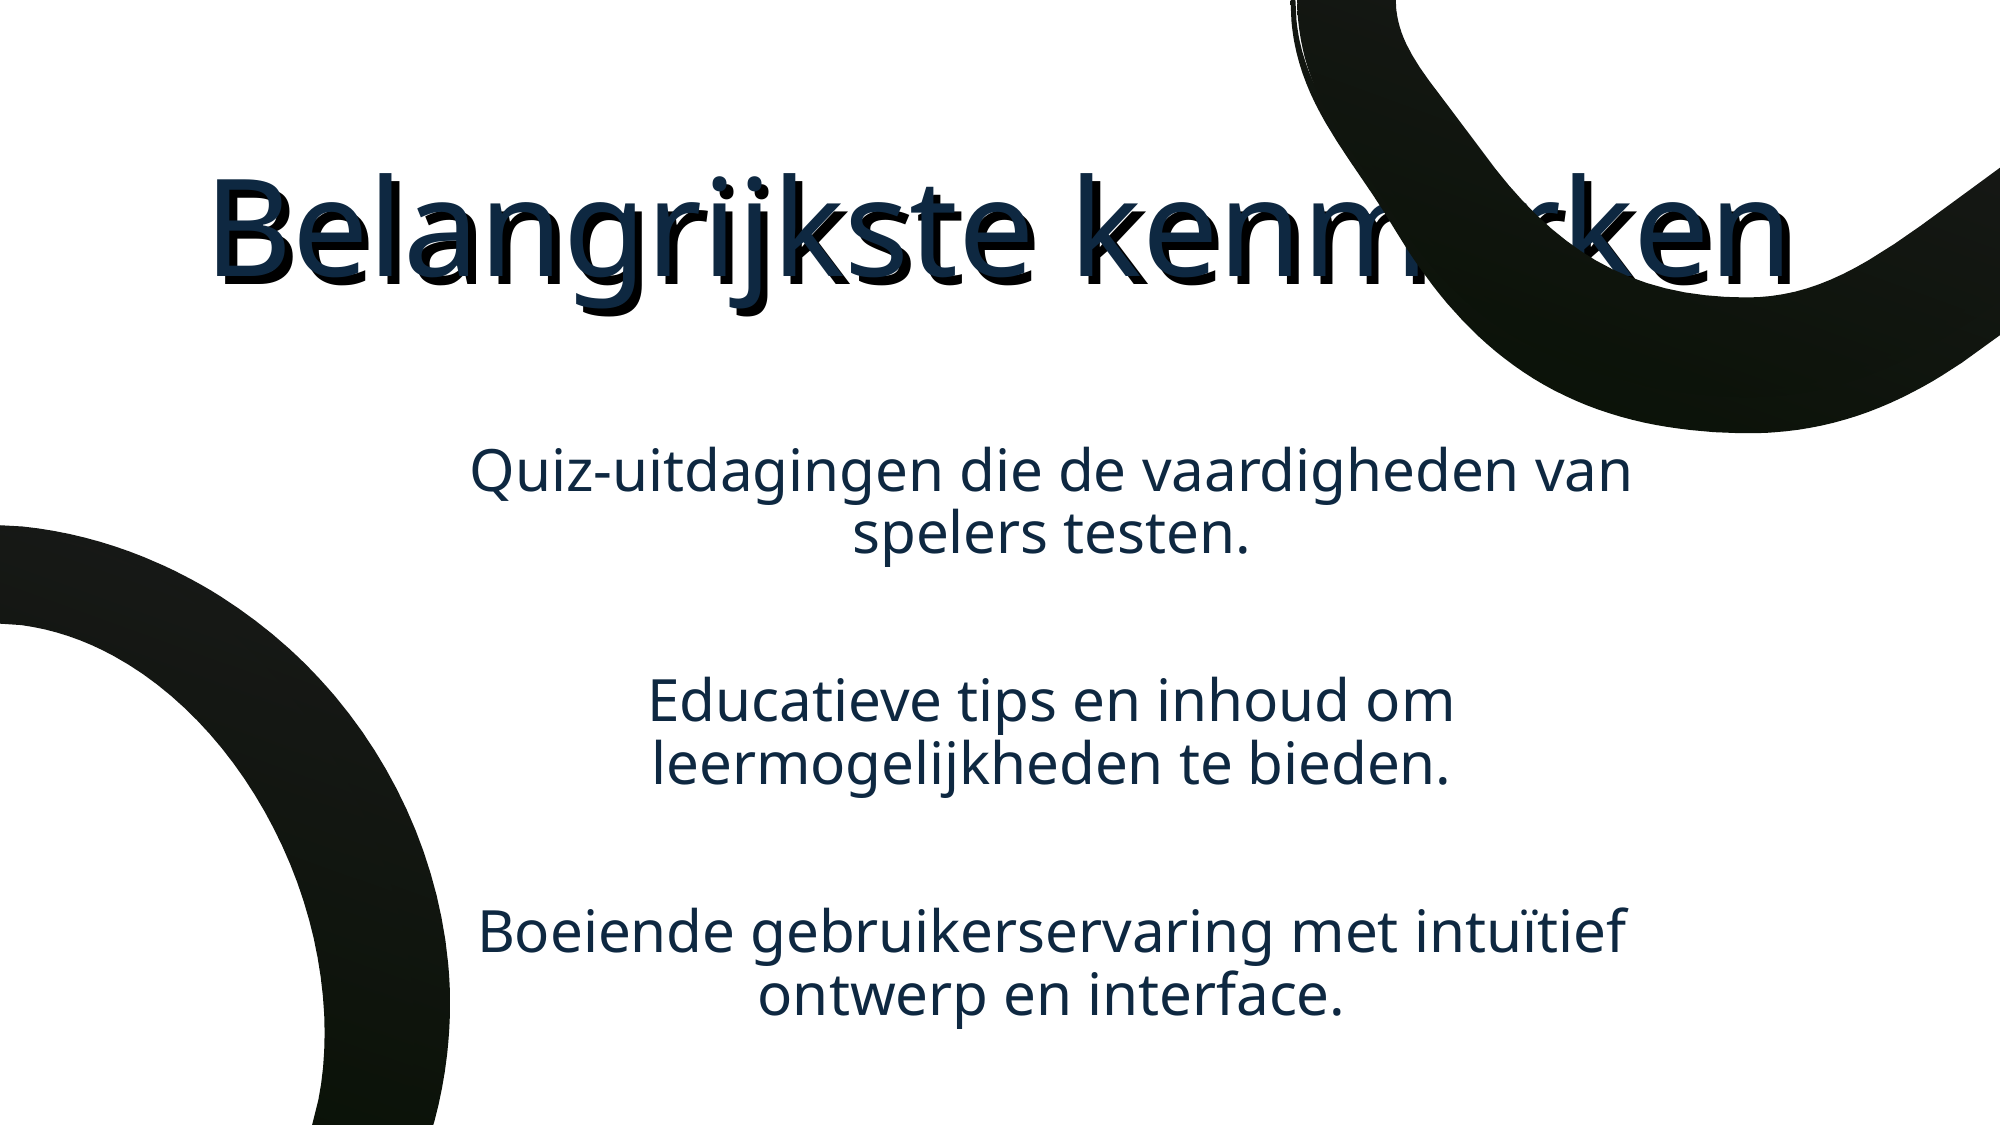

# Belangrijkste kenmerken
Quiz-uitdagingen die de vaardigheden van spelers testen.
Educatieve tips en inhoud om leermogelijkheden te bieden.
Boeiende gebruikerservaring met intuïtief ontwerp en interface.